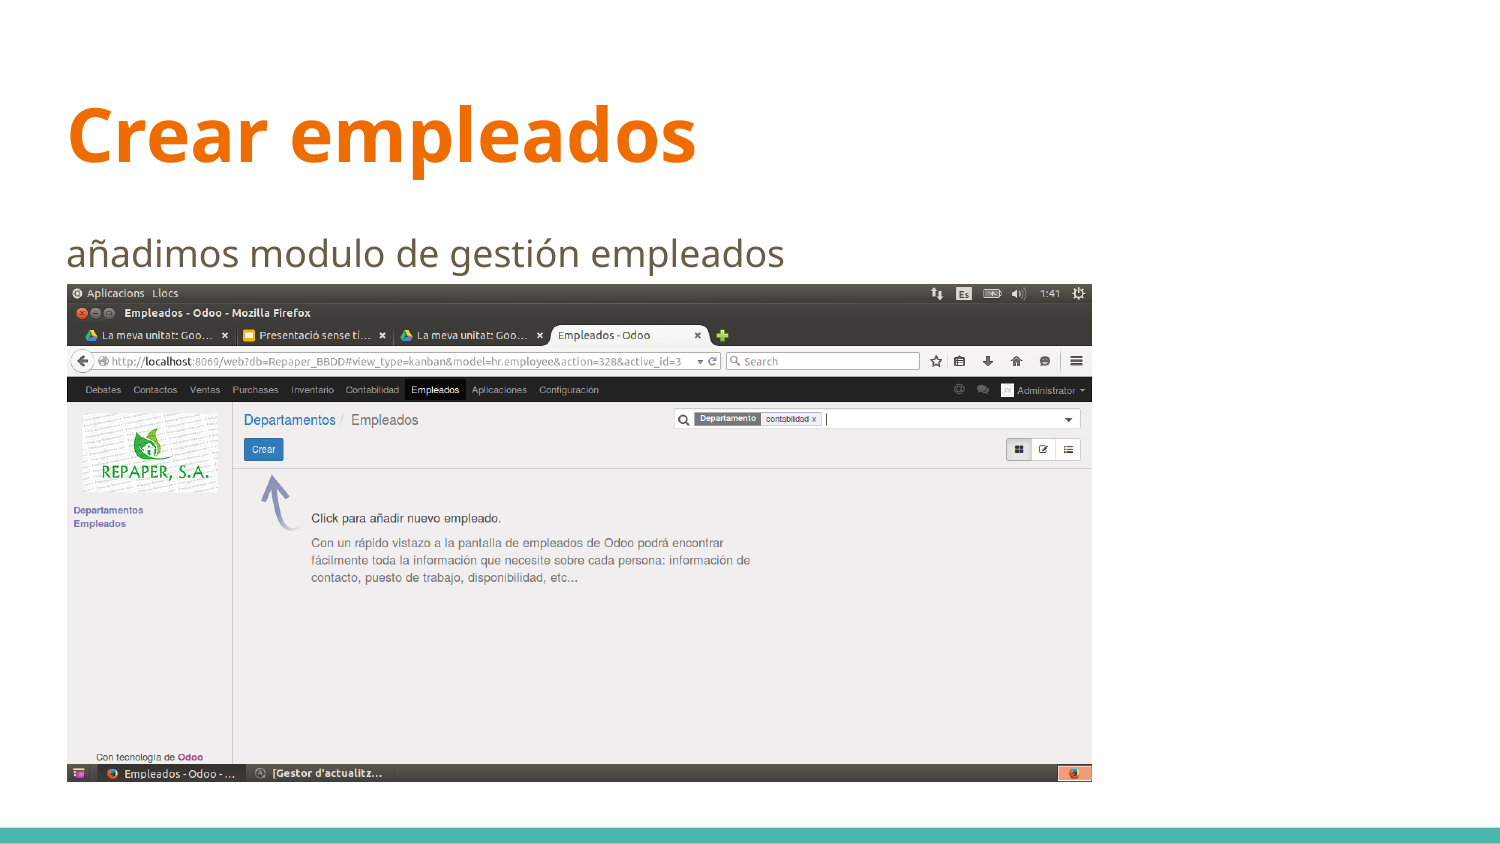

# Crear empleados
añadimos modulo de gestión empleados